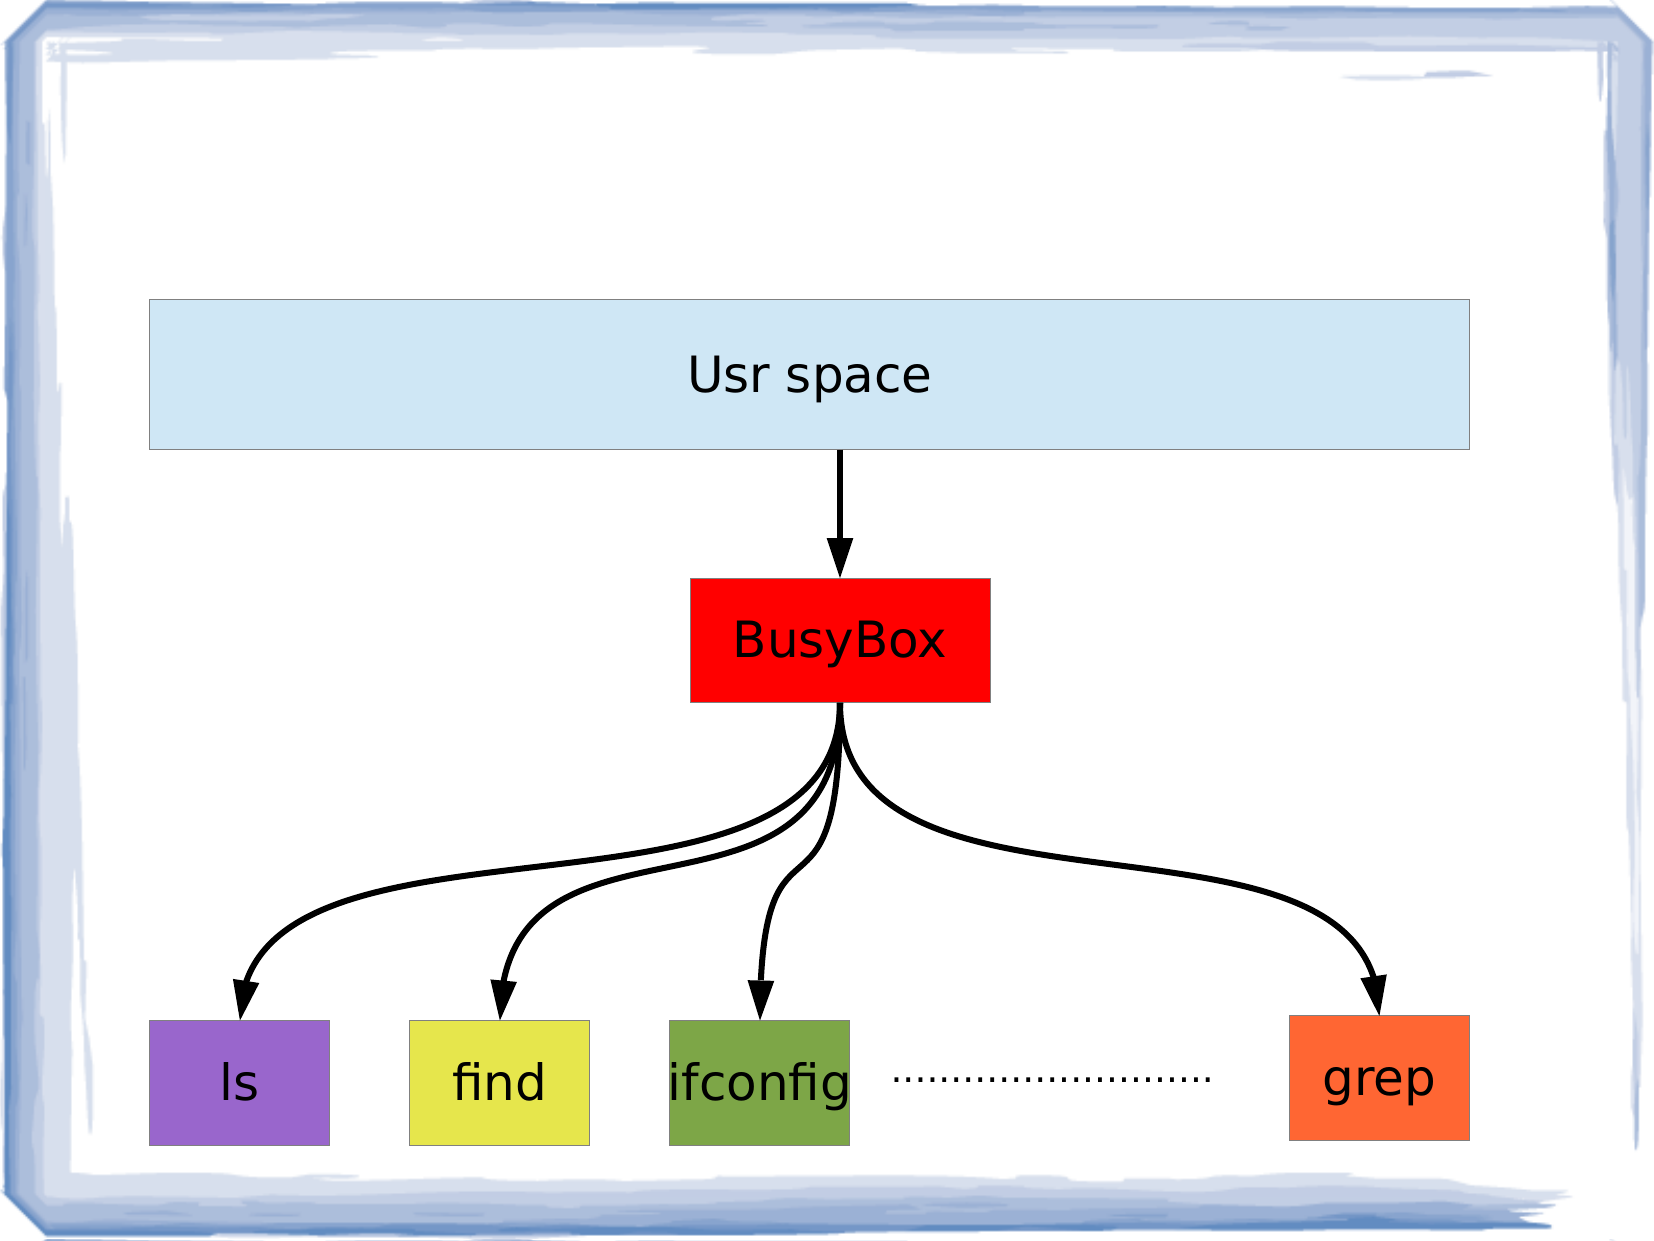

Usr space
BusyBox
grep
ls
find
ifconfig
...........................